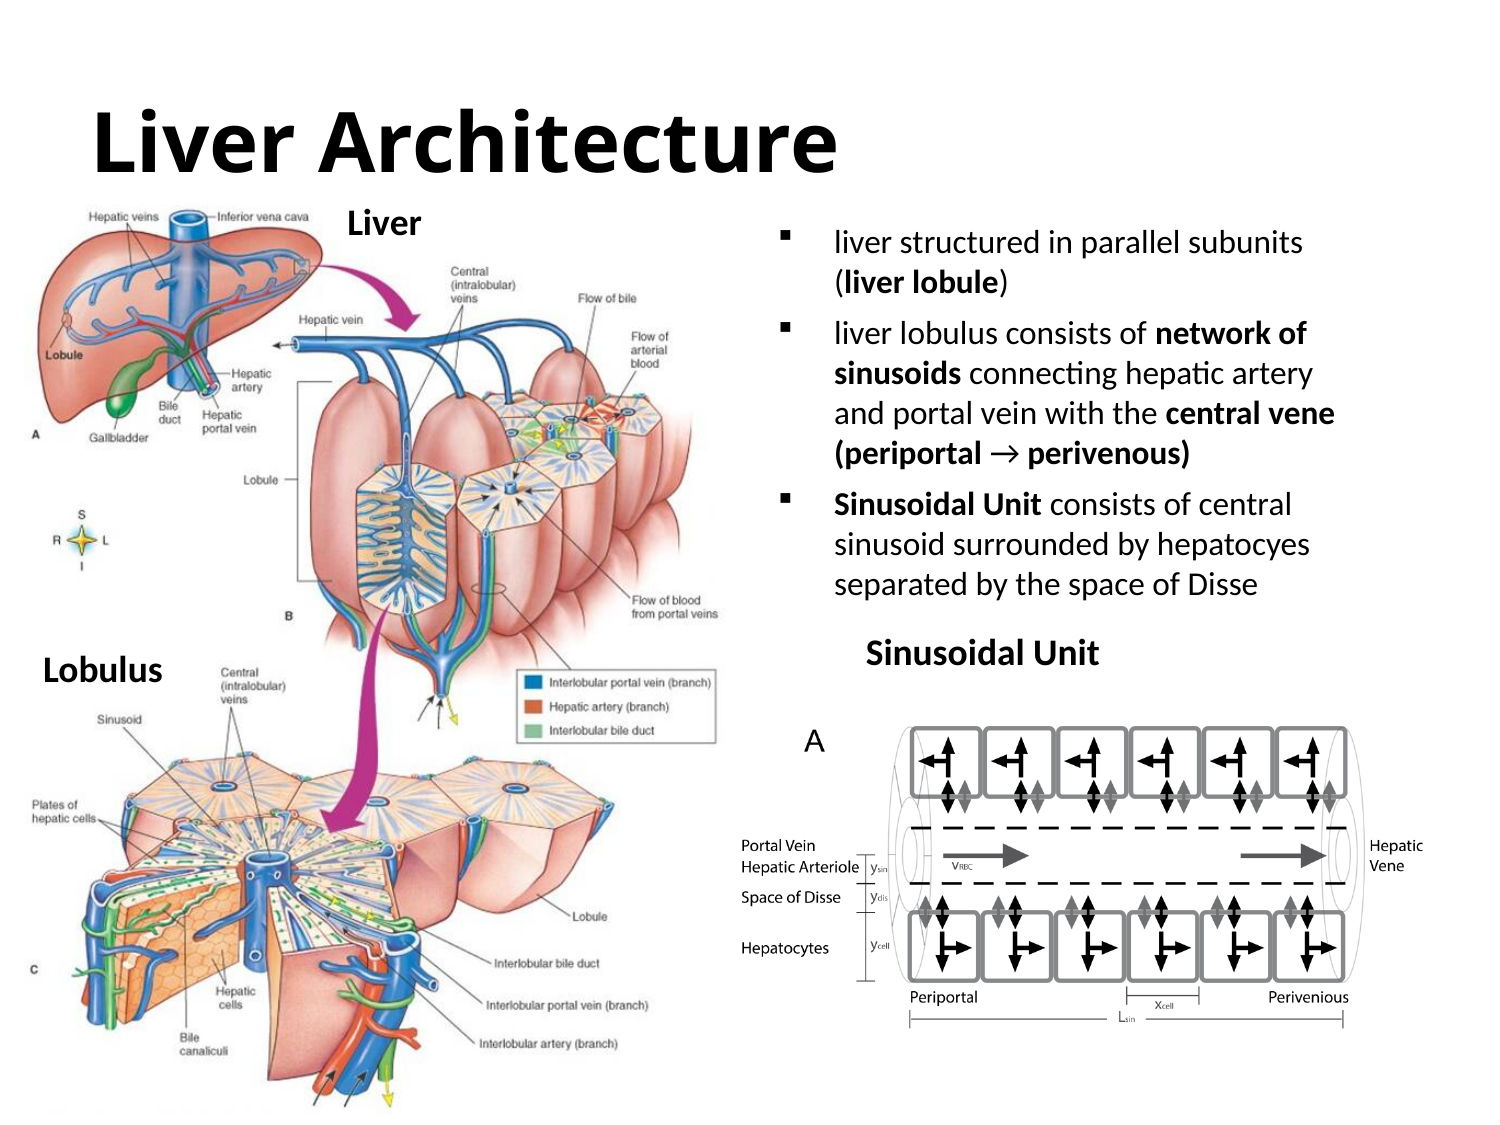

# Liver Architecture
Liver
liver structured in parallel subunits (liver lobule)
liver lobulus consists of network of sinusoids connecting hepatic artery and portal vein with the central vene (periportal → perivenous)
Sinusoidal Unit consists of central sinusoid surrounded by hepatocyes separated by the space of Disse
Sinusoidal Unit
Lobulus